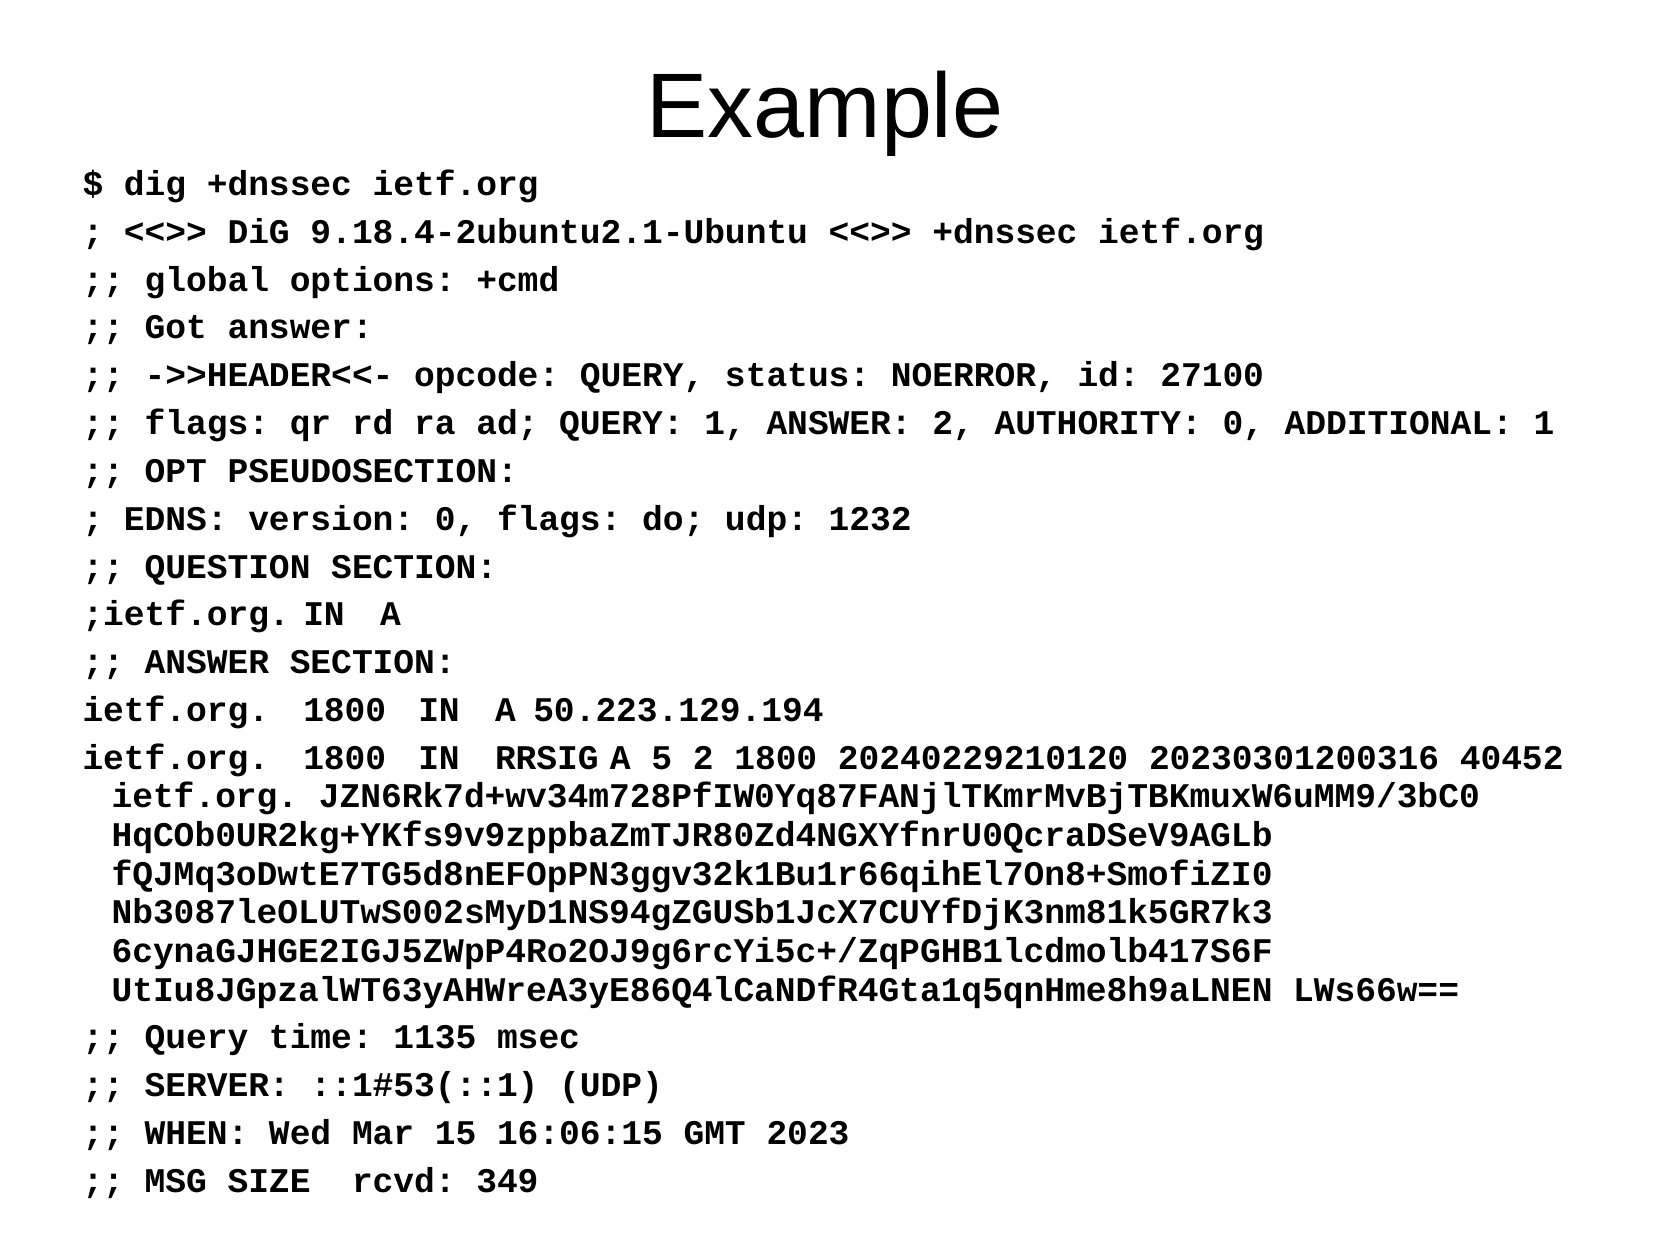

# Example
$ dig +dnssec ietf.org
; <<>> DiG 9.18.4-2ubuntu2.1-Ubuntu <<>> +dnssec ietf.org
;; global options: +cmd
;; Got answer:
;; ->>HEADER<<- opcode: QUERY, status: NOERROR, id: 27100
;; flags: qr rd ra ad; QUERY: 1, ANSWER: 2, AUTHORITY: 0, ADDITIONAL: 1
;; OPT PSEUDOSECTION:
; EDNS: version: 0, flags: do; udp: 1232
;; QUESTION SECTION:
;ietf.org.			IN	A
;; ANSWER SECTION:
ietf.org.		1800	IN	A	50.223.129.194
ietf.org.		1800	IN	RRSIG	A 5 2 1800 20240229210120 20230301200316 40452 ietf.org. JZN6Rk7d+wv34m728PfIW0Yq87FANjlTKmrMvBjTBKmuxW6uMM9/3bC0 HqCOb0UR2kg+YKfs9v9zppbaZmTJR80Zd4NGXYfnrU0QcraDSeV9AGLb fQJMq3oDwtE7TG5d8nEFOpPN3ggv32k1Bu1r66qihEl7On8+SmofiZI0 Nb3087leOLUTwS002sMyD1NS94gZGUSb1JcX7CUYfDjK3nm81k5GR7k3 6cynaGJHGE2IGJ5ZWpP4Ro2OJ9g6rcYi5c+/ZqPGHB1lcdmolb417S6F UtIu8JGpzalWT63yAHWreA3yE86Q4lCaNDfR4Gta1q5qnHme8h9aLNEN LWs66w==
;; Query time: 1135 msec
;; SERVER: ::1#53(::1) (UDP)
;; WHEN: Wed Mar 15 16:06:15 GMT 2023
;; MSG SIZE rcvd: 349